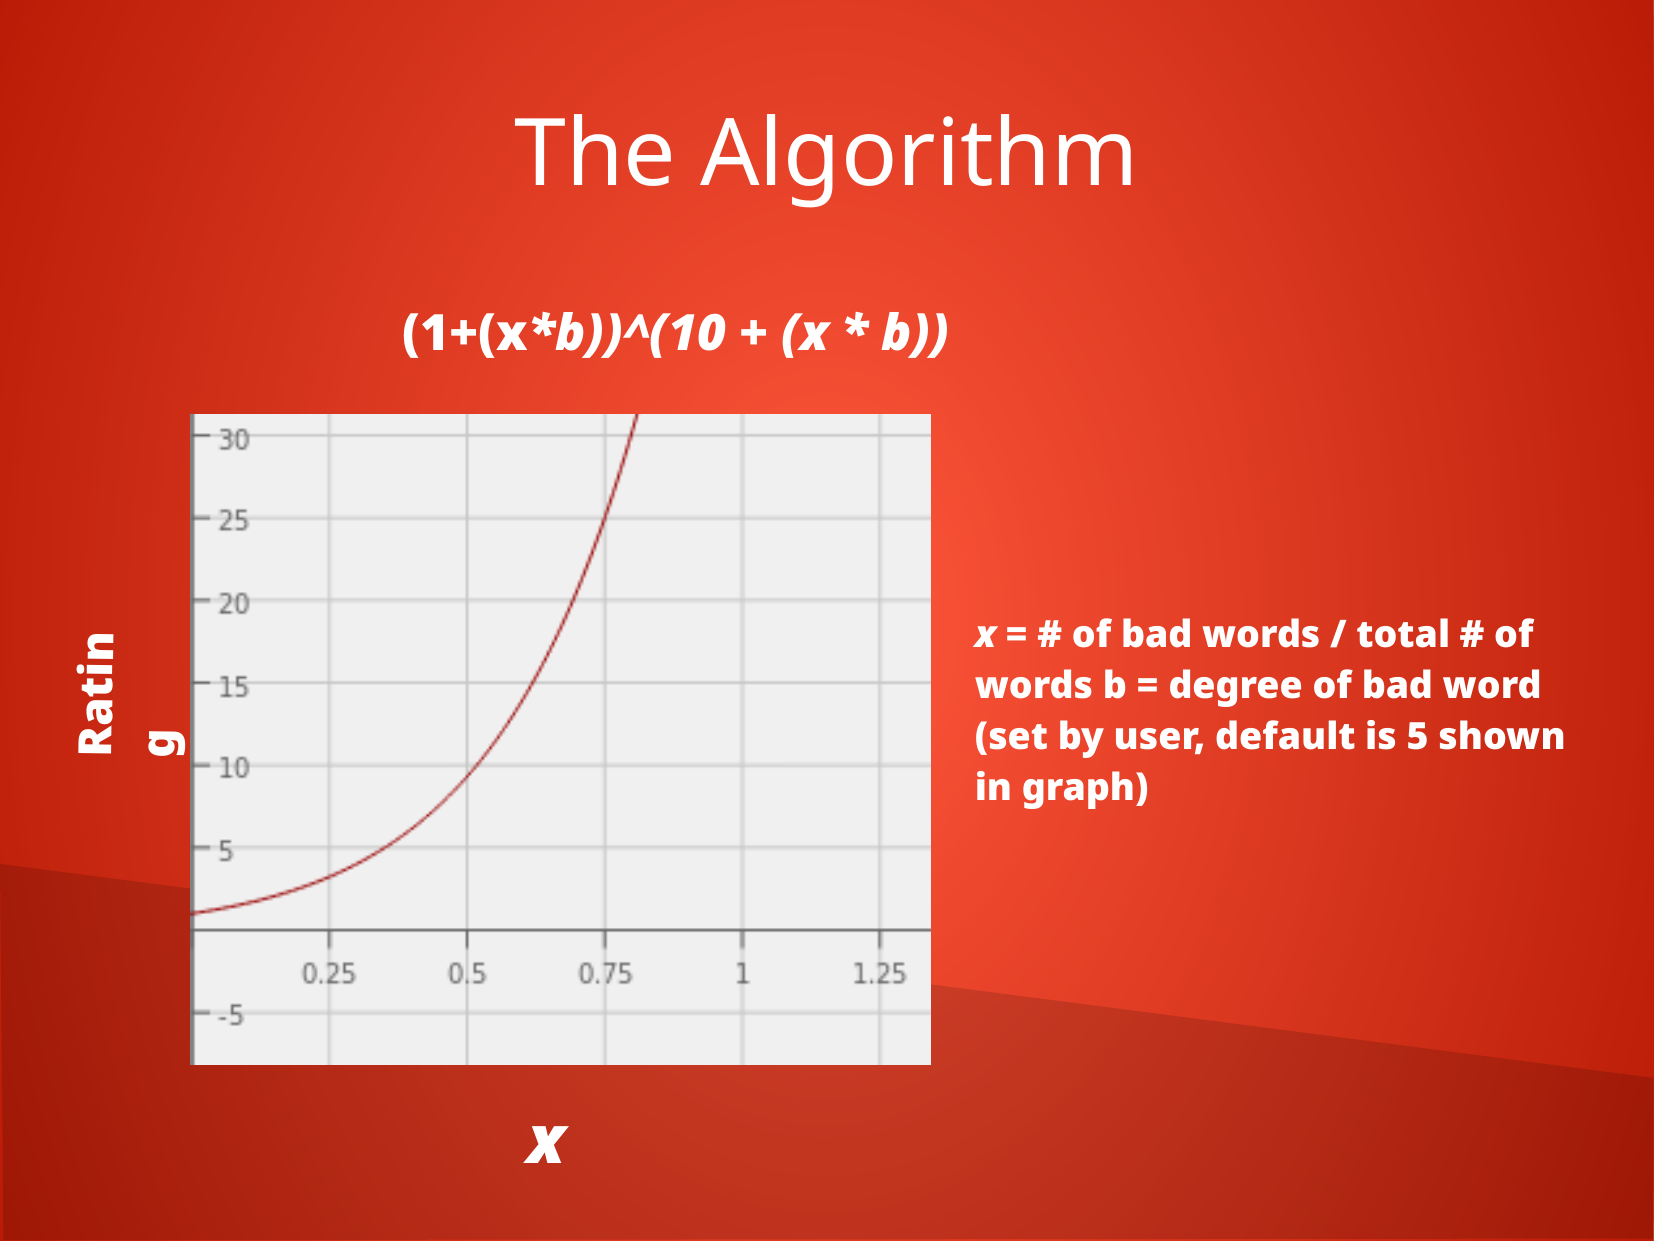

# The Algorithm
(1+(x*b))^(10 + (x * b))
x = # of bad words / total # of words b = degree of bad word (set by user, default is 5 shown in graph)
Rating
x